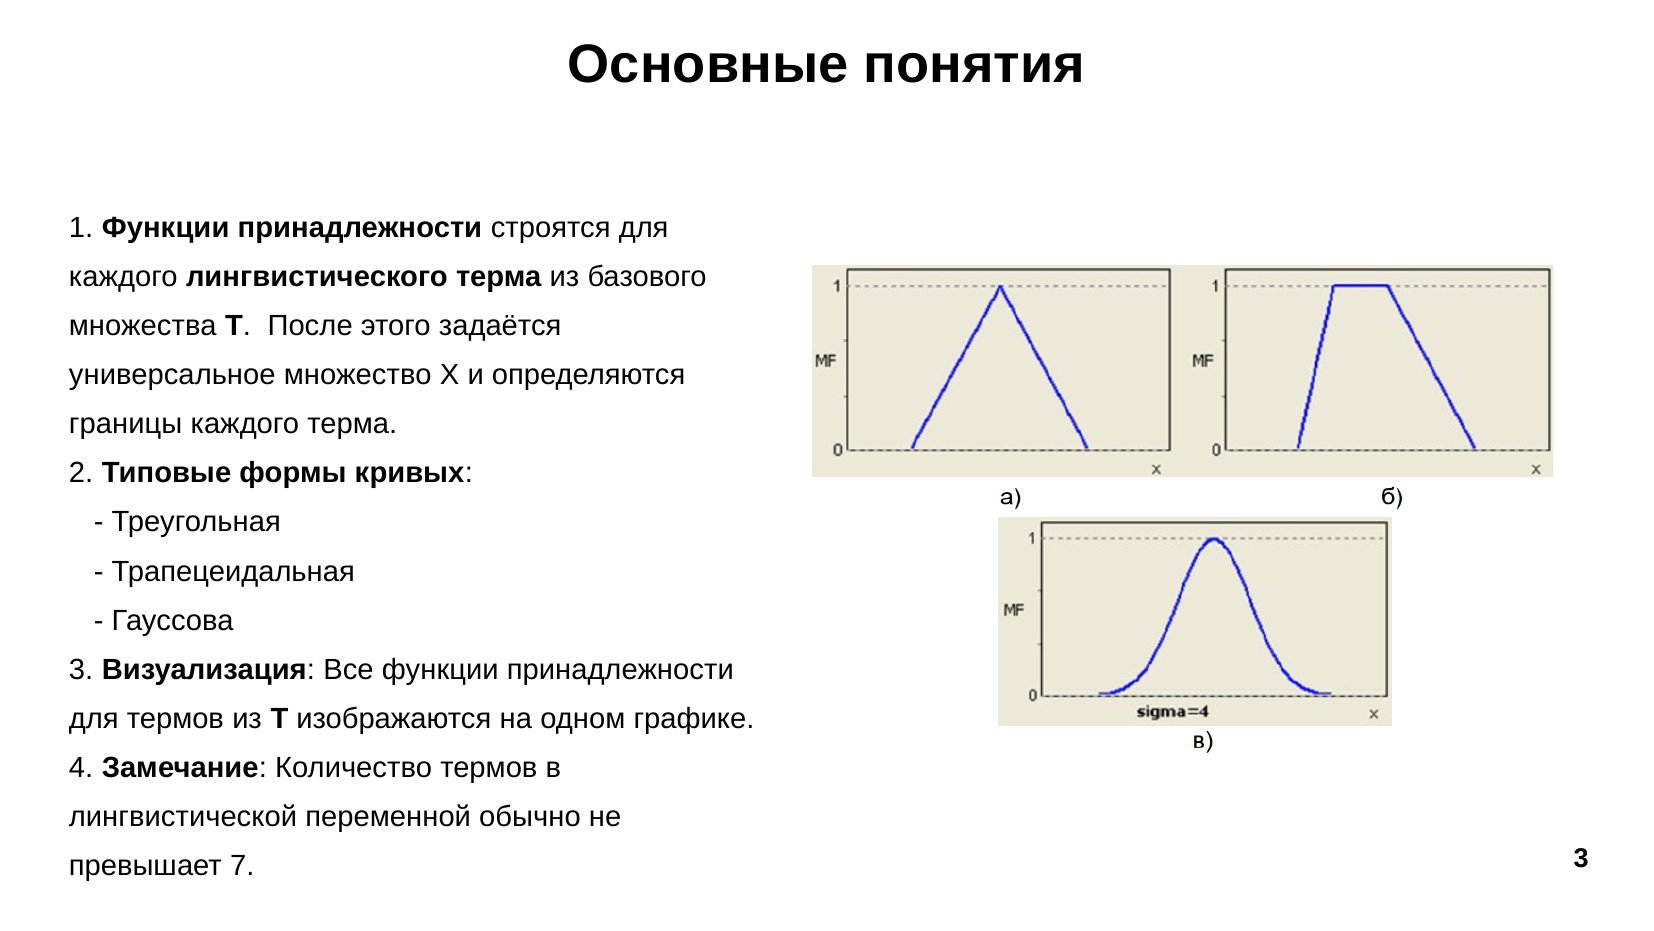

# Основные понятия
1. Функции принадлежности строятся для каждого лингвистического терма из базового множества T. После этого задаётся универсальное множество Х и определяются границы каждого терма.
2. Типовые формы кривых:
 - Треугольная
 - Трапецеидальная
 - Гауссова
3. Визуализация: Все функции принадлежности для термов из T изображаются на одном графике.
4. Замечание: Количество термов в лингвистической переменной обычно не превышает 7.
3